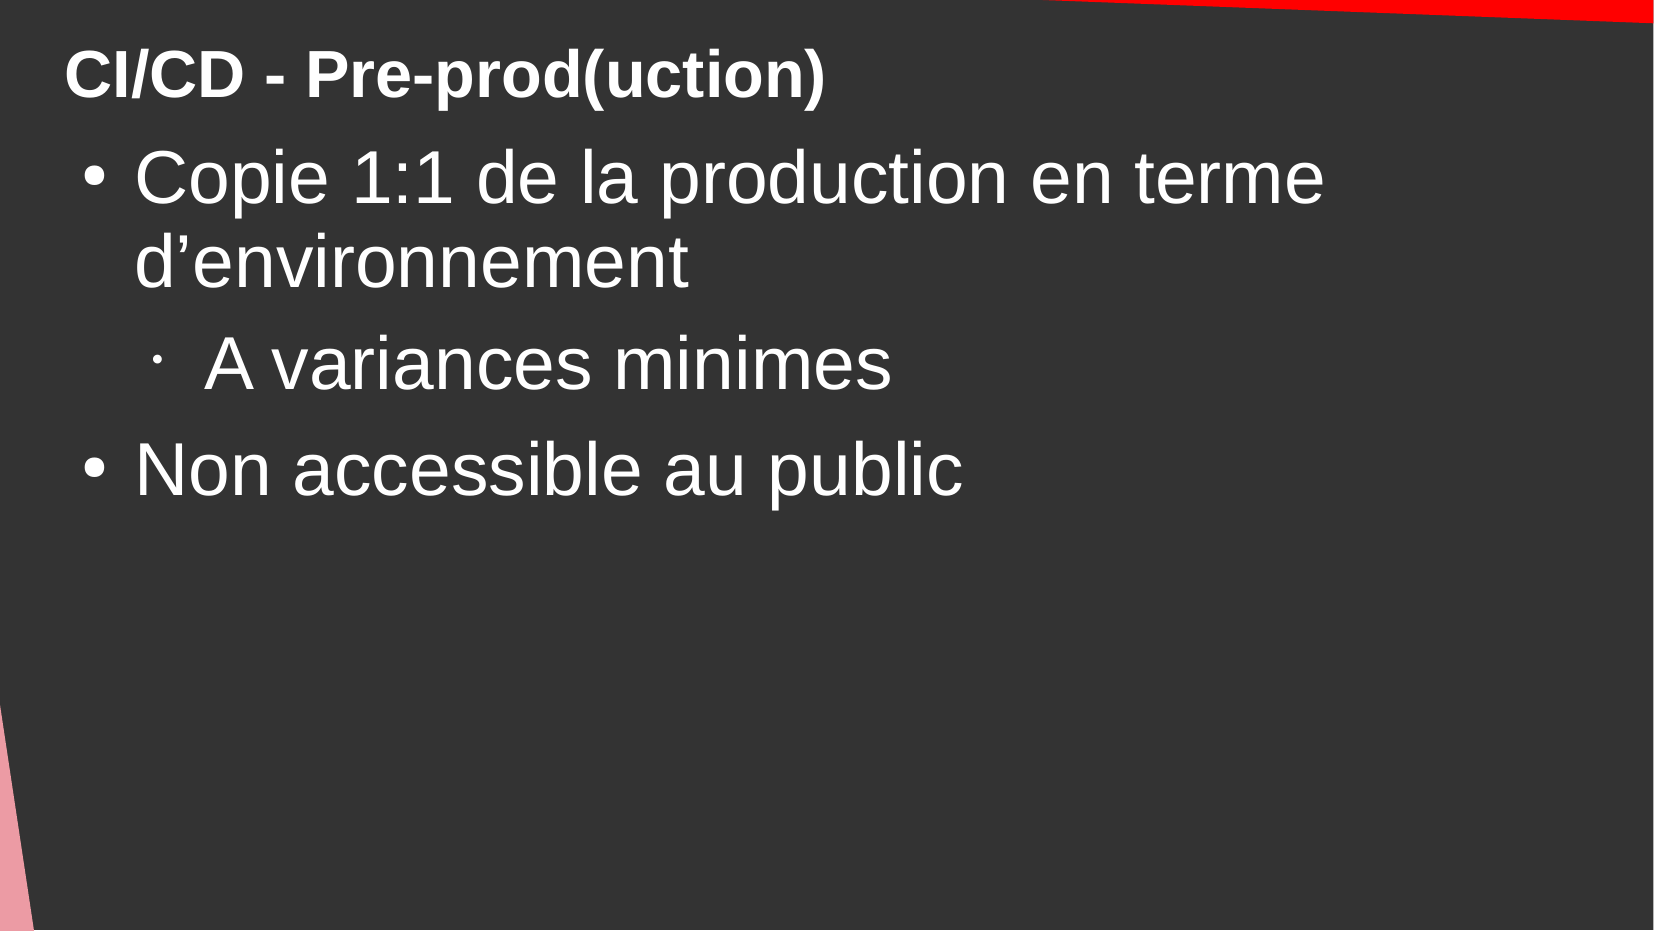

# CI/CD - Pre-prod(uction)
Copie 1:1 de la production en terme d’environnement
A variances minimes
Non accessible au public